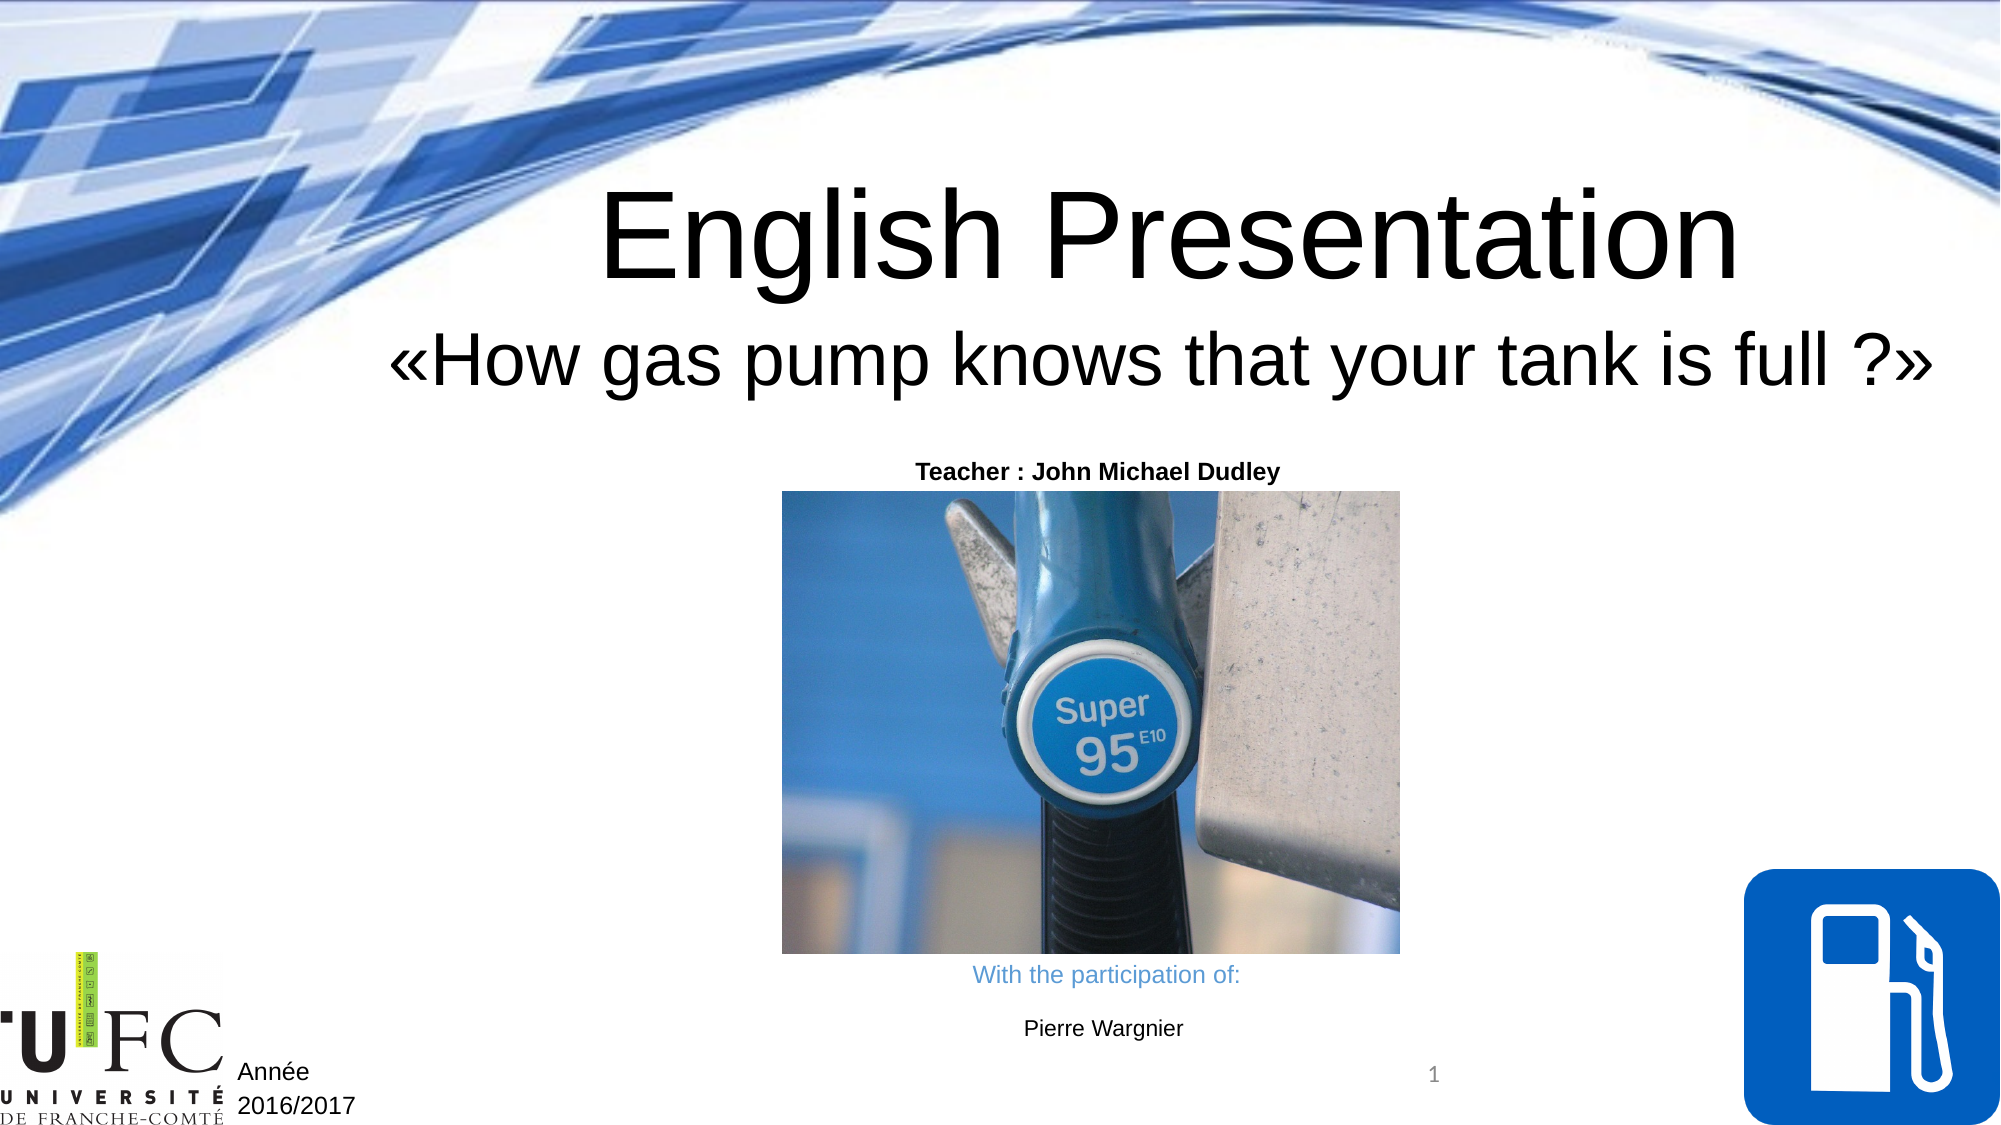

English Presentation
«How gas pump knows that your tank is full ?»
 	Teacher : John Michael Dudley
With the participation of:
Pierre Wargnier
Année 2016/2017